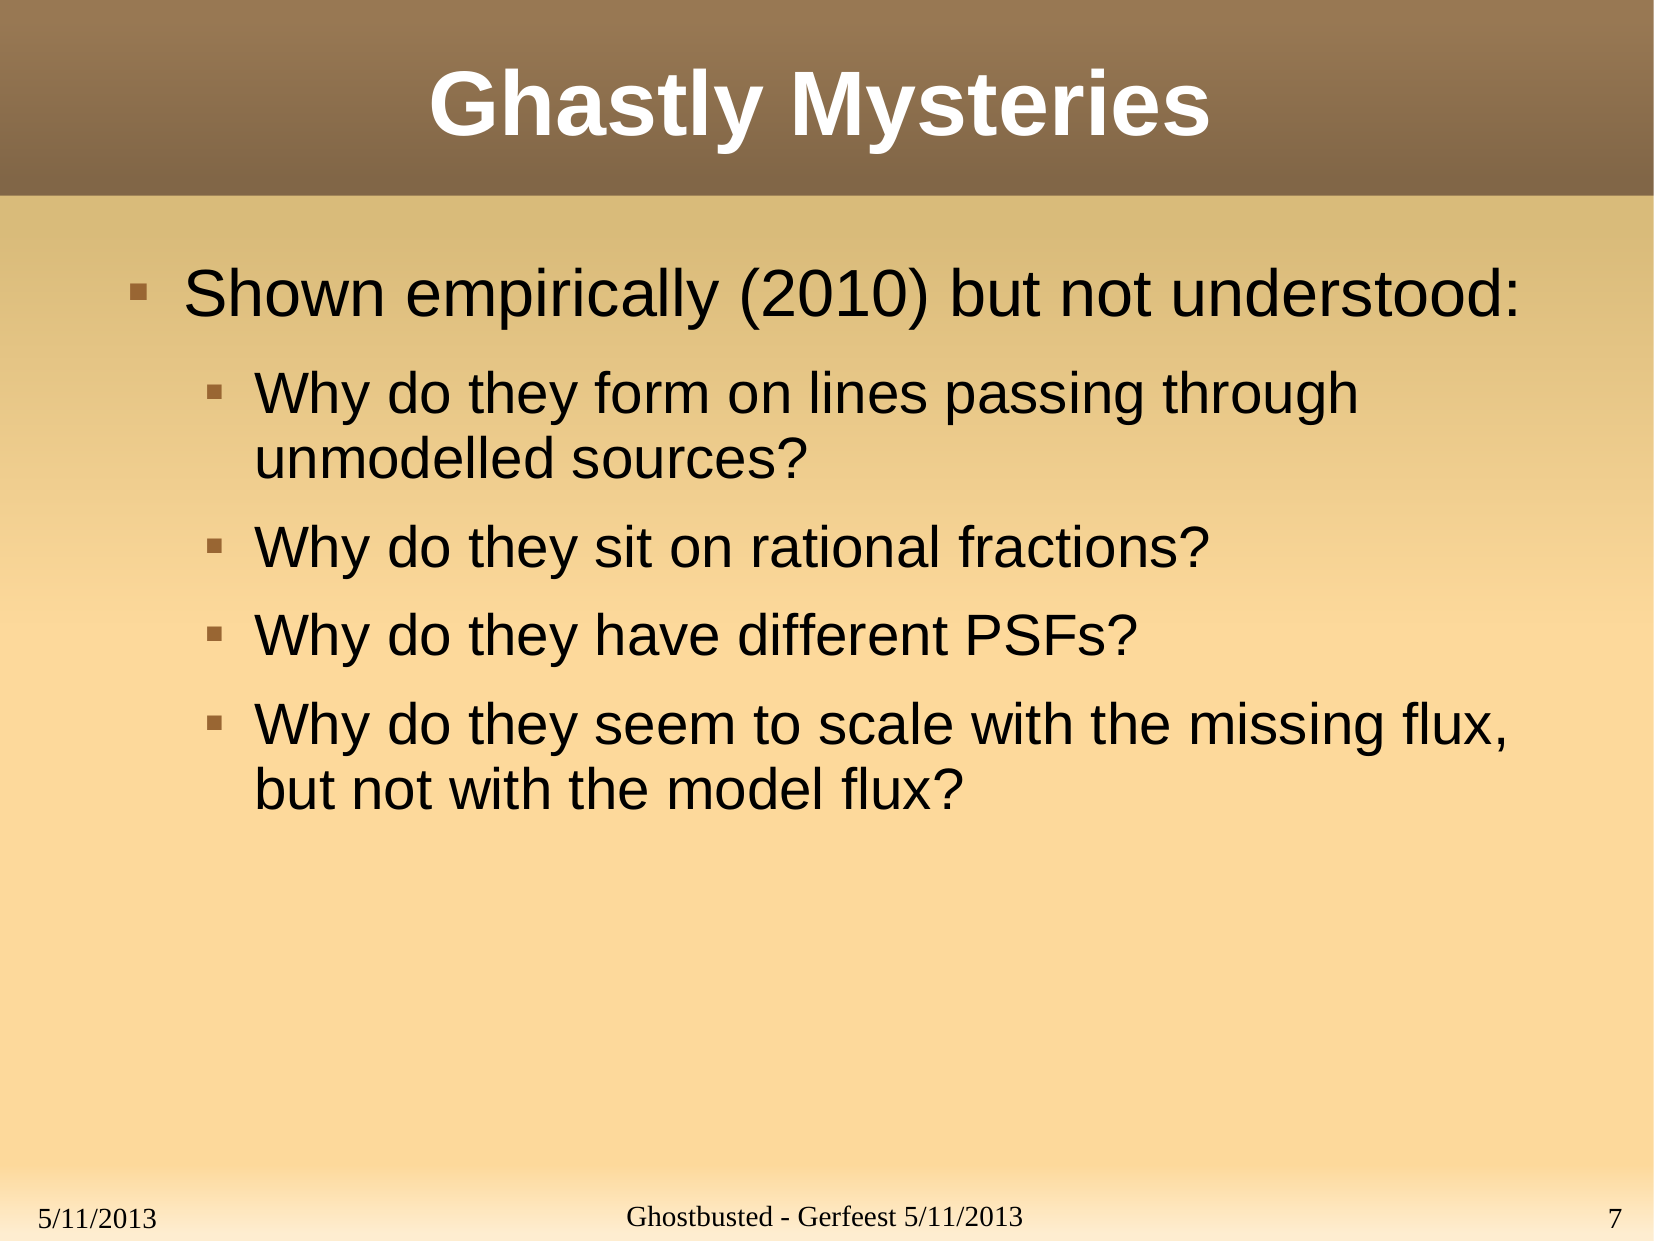

# Ghastly Mysteries
Shown empirically (2010) but not understood:
Why do they form on lines passing through unmodelled sources?
Why do they sit on rational fractions?
Why do they have different PSFs?
Why do they seem to scale with the missing flux, but not with the model flux?
Ghostbusted - Gerfeest 5/11/2013
5/11/2013
7